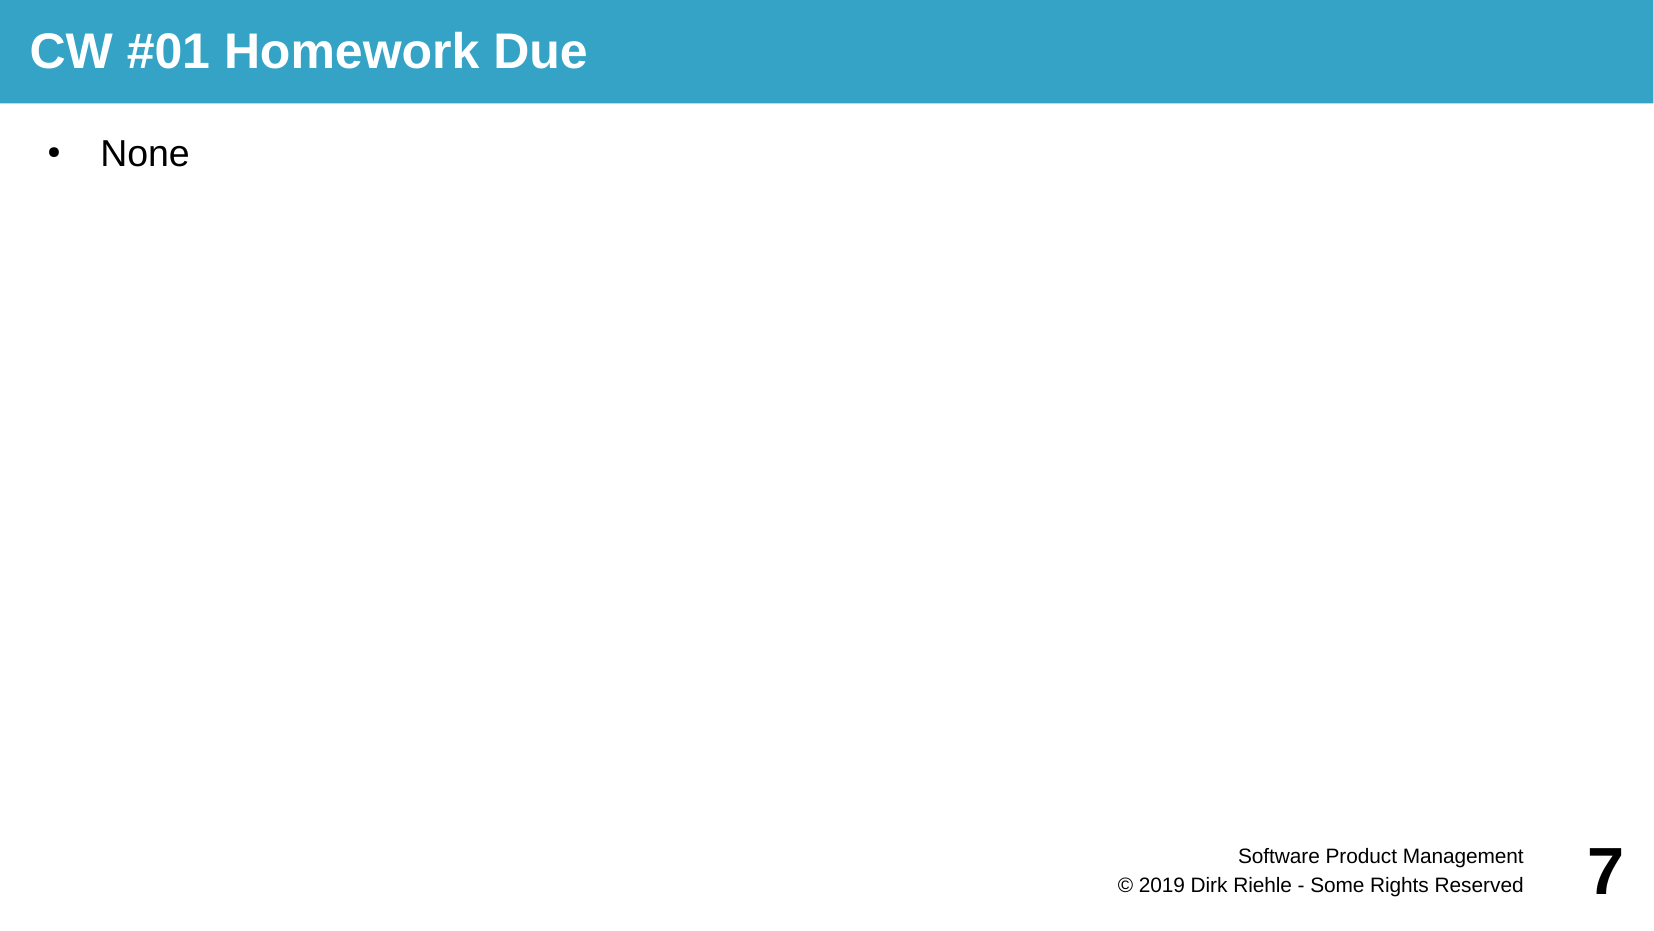

# CW #01 Homework Due
None
Software Product Management
7
© 2019 Dirk Riehle - Some Rights Reserved